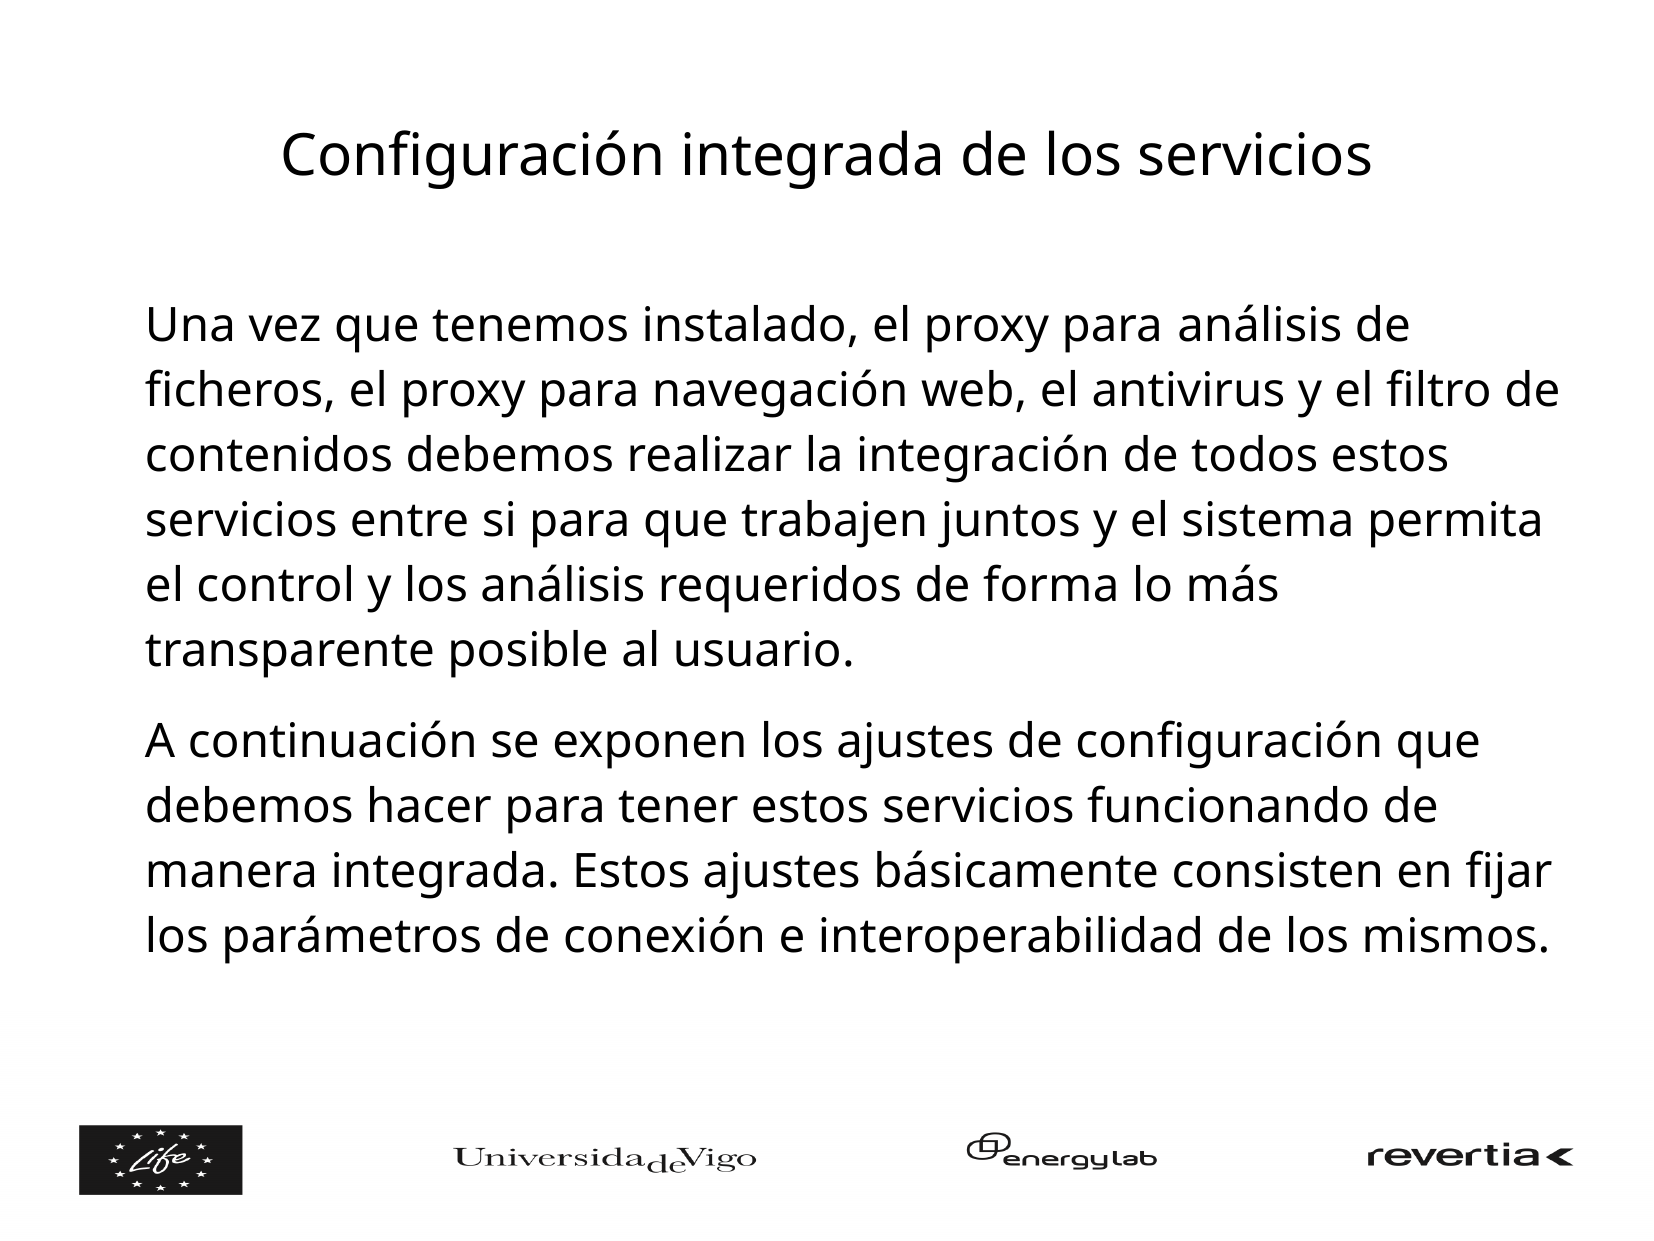

# Configuración integrada de los servicios
Una vez que tenemos instalado, el proxy para análisis de ficheros, el proxy para navegación web, el antivirus y el filtro de contenidos debemos realizar la integración de todos estos servicios entre si para que trabajen juntos y el sistema permita el control y los análisis requeridos de forma lo más transparente posible al usuario.
A continuación se exponen los ajustes de configuración que debemos hacer para tener estos servicios funcionando de manera integrada. Estos ajustes básicamente consisten en fijar los parámetros de conexión e interoperabilidad de los mismos.